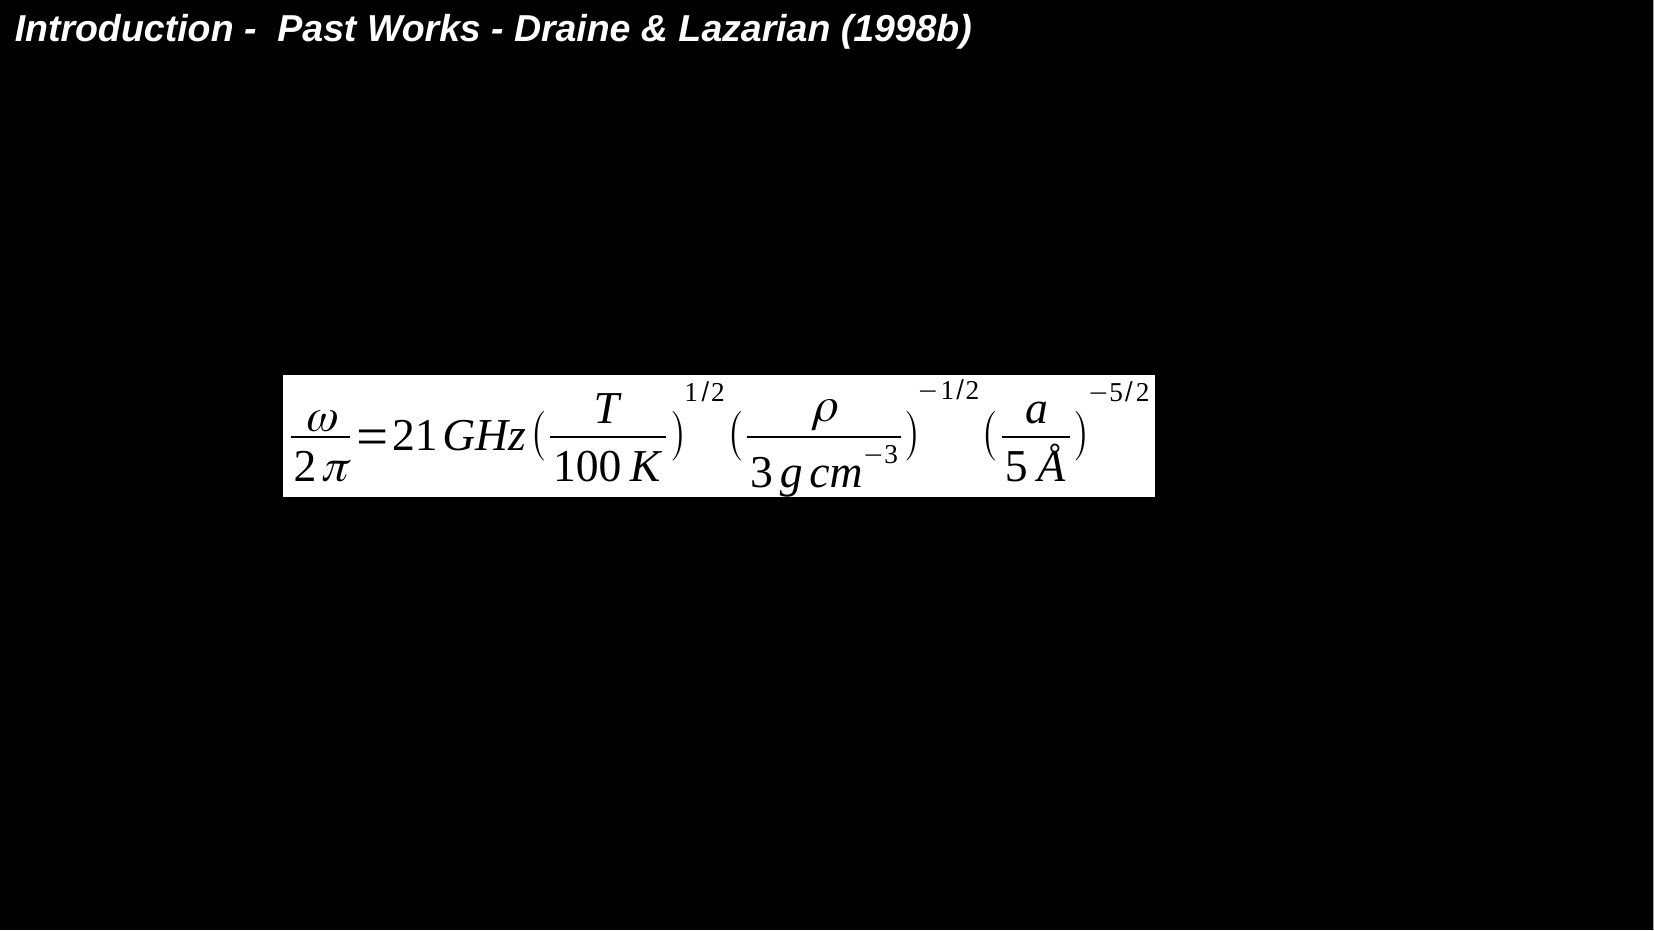

Introduction - Past Works - Draine & Lazarian (1998b)